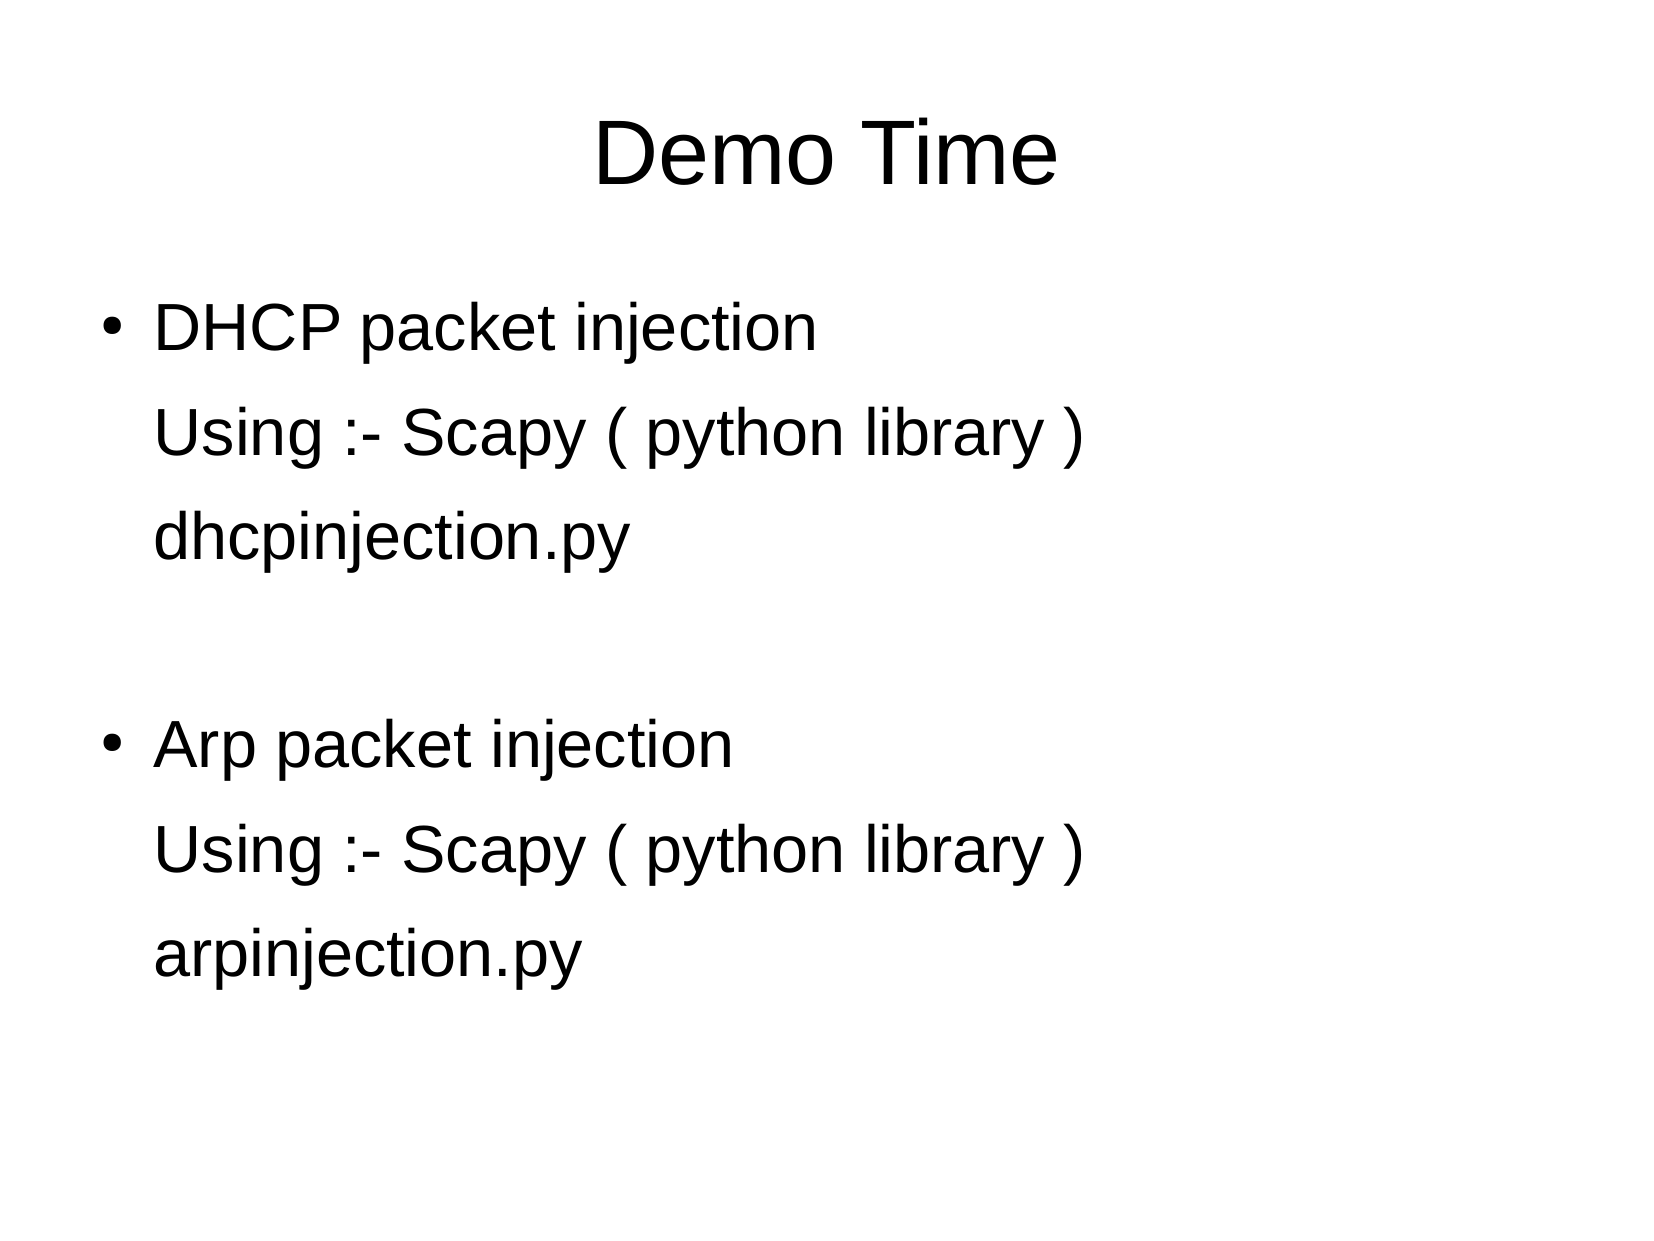

# Demo Time
DHCP packet injection
Using :- Scapy ( python library )
dhcpinjection.py
Arp packet injection
Using :- Scapy ( python library )
arpinjection.py